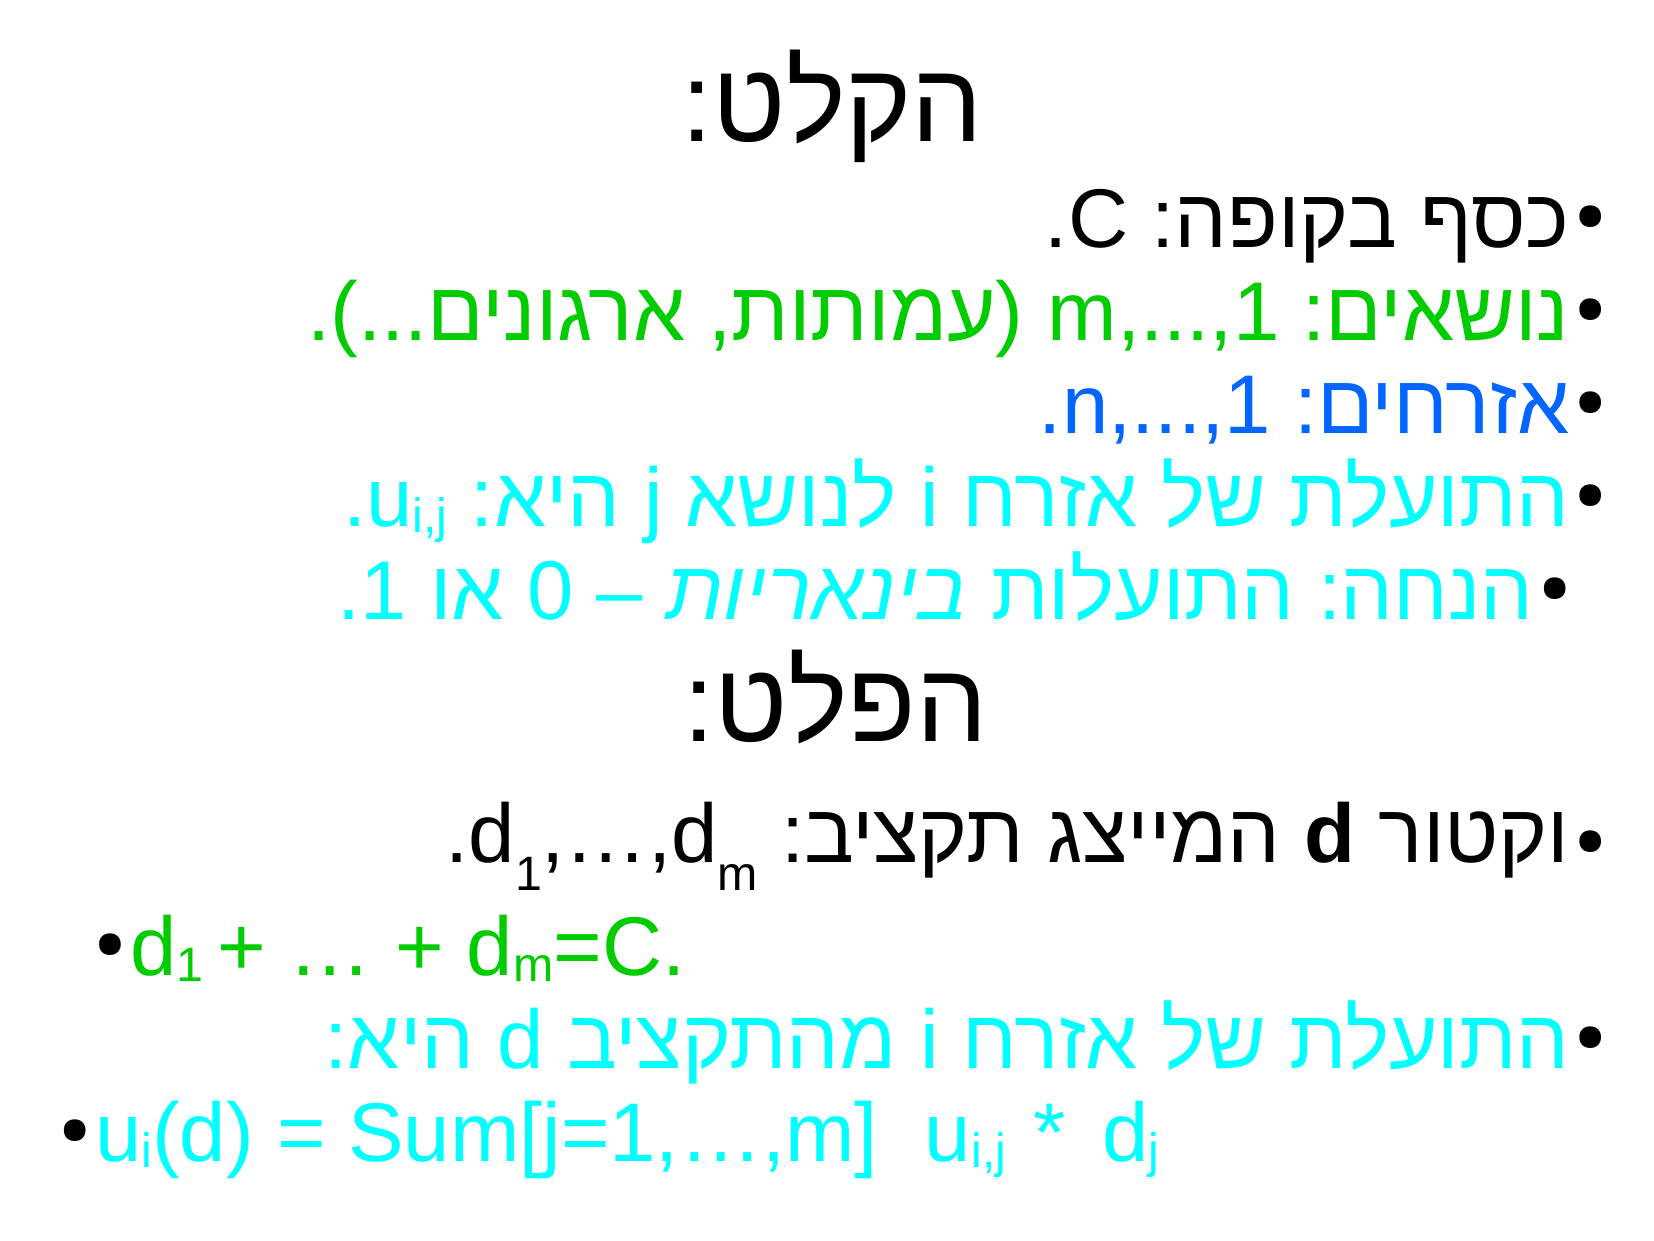

# הקלט:
כסף בקופה: C.
נושאים: 1,...,m (עמותות, ארגונים...).
אזרחים: 1,...,n.
התועלת של אזרח i לנושא j היא: ui,j.
הנחה: התועלות בינאריות – 0 או 1.
הפלט:
וקטור d המייצג תקציב: d1,…,dm.
d1 + … + dm=C.
התועלת של אזרח i מהתקציב d היא:
ui(d) = Sum[j=1,…,m] ui,j * dj